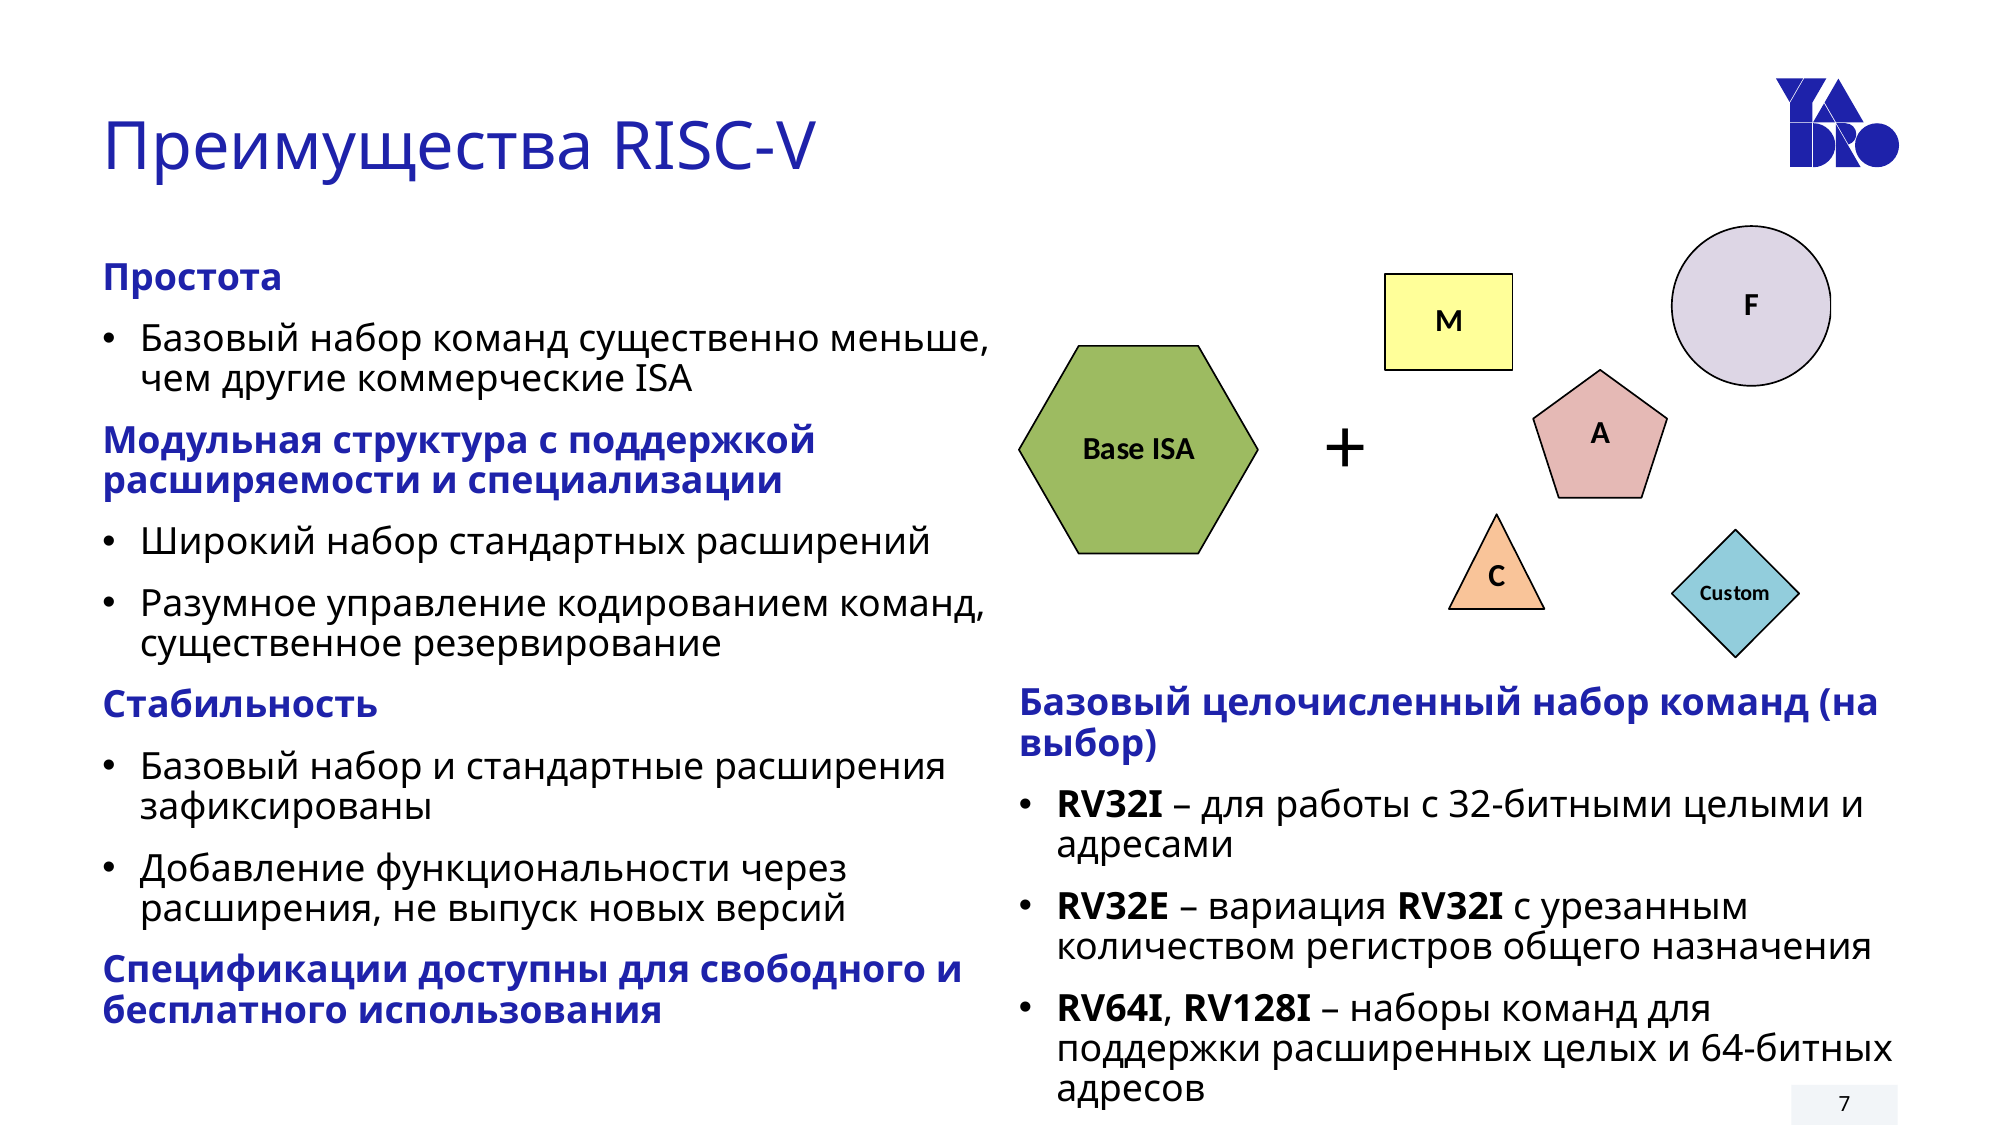

# Преимущества RISC-V
Простота
Базовый набор команд существенно меньше, чем другие коммерческие ISA
Модульная структура с поддержкой расширяемости и специализации
Широкий набор стандартных расширений
Разумное управление кодированием команд, существенное резервирование
Стабильность
Базовый набор и стандартные расширения зафиксированы
Добавление функциональности через расширения, не выпуск новых версий
Спецификации доступны для свободного и бесплатного использования
Базовый целочисленный набор команд (на выбор)
RV32I – для работы с 32-битными целыми и адресами
RV32E – вариация RV32I с урезанным количеством регистров общего назначения
RV64I, RV128I – наборы команд для поддержки расширенных целых и 64-битных адресов